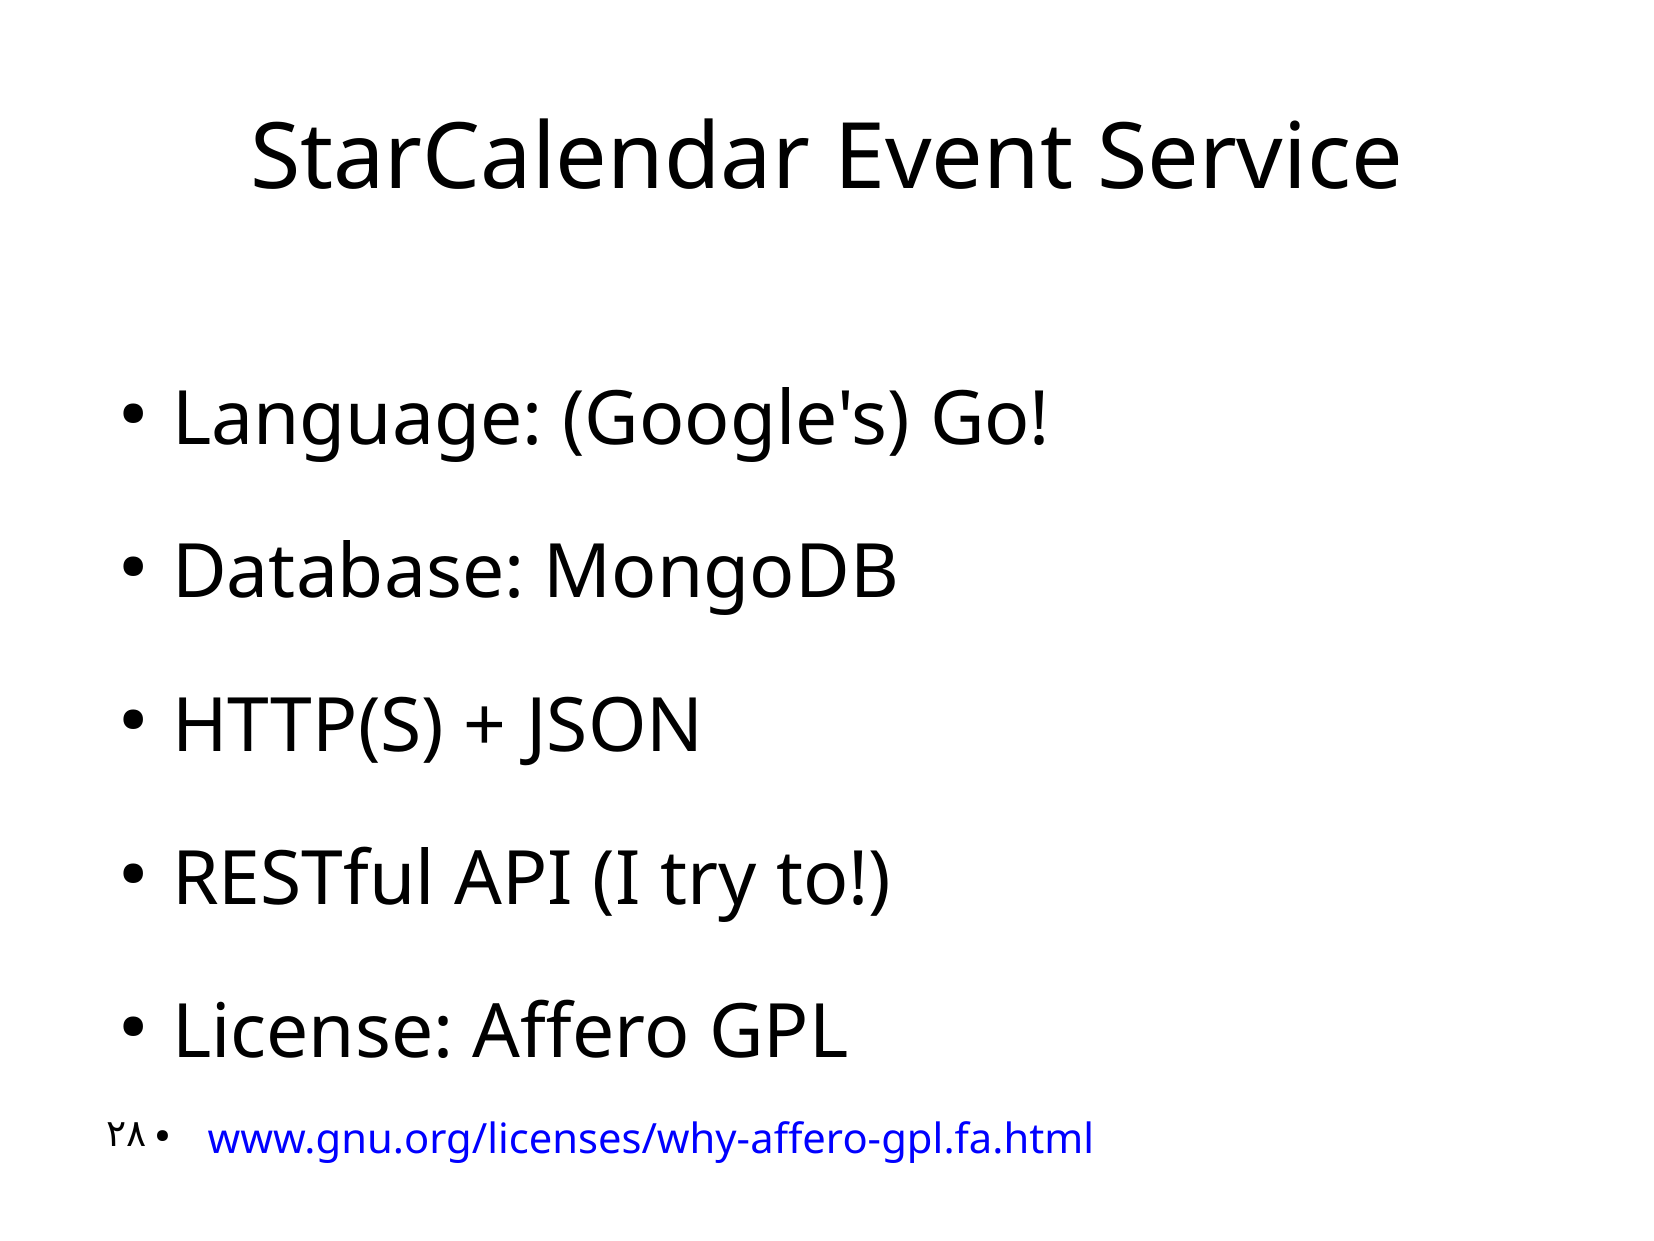

# StarCalendar Event Service
Language: (Google's) Go!
Database: MongoDB
HTTP(S) + JSON
RESTful API (I try to!)
License: Affero GPL
www.gnu.org/licenses/why-affero-gpl.fa.html
۲۸